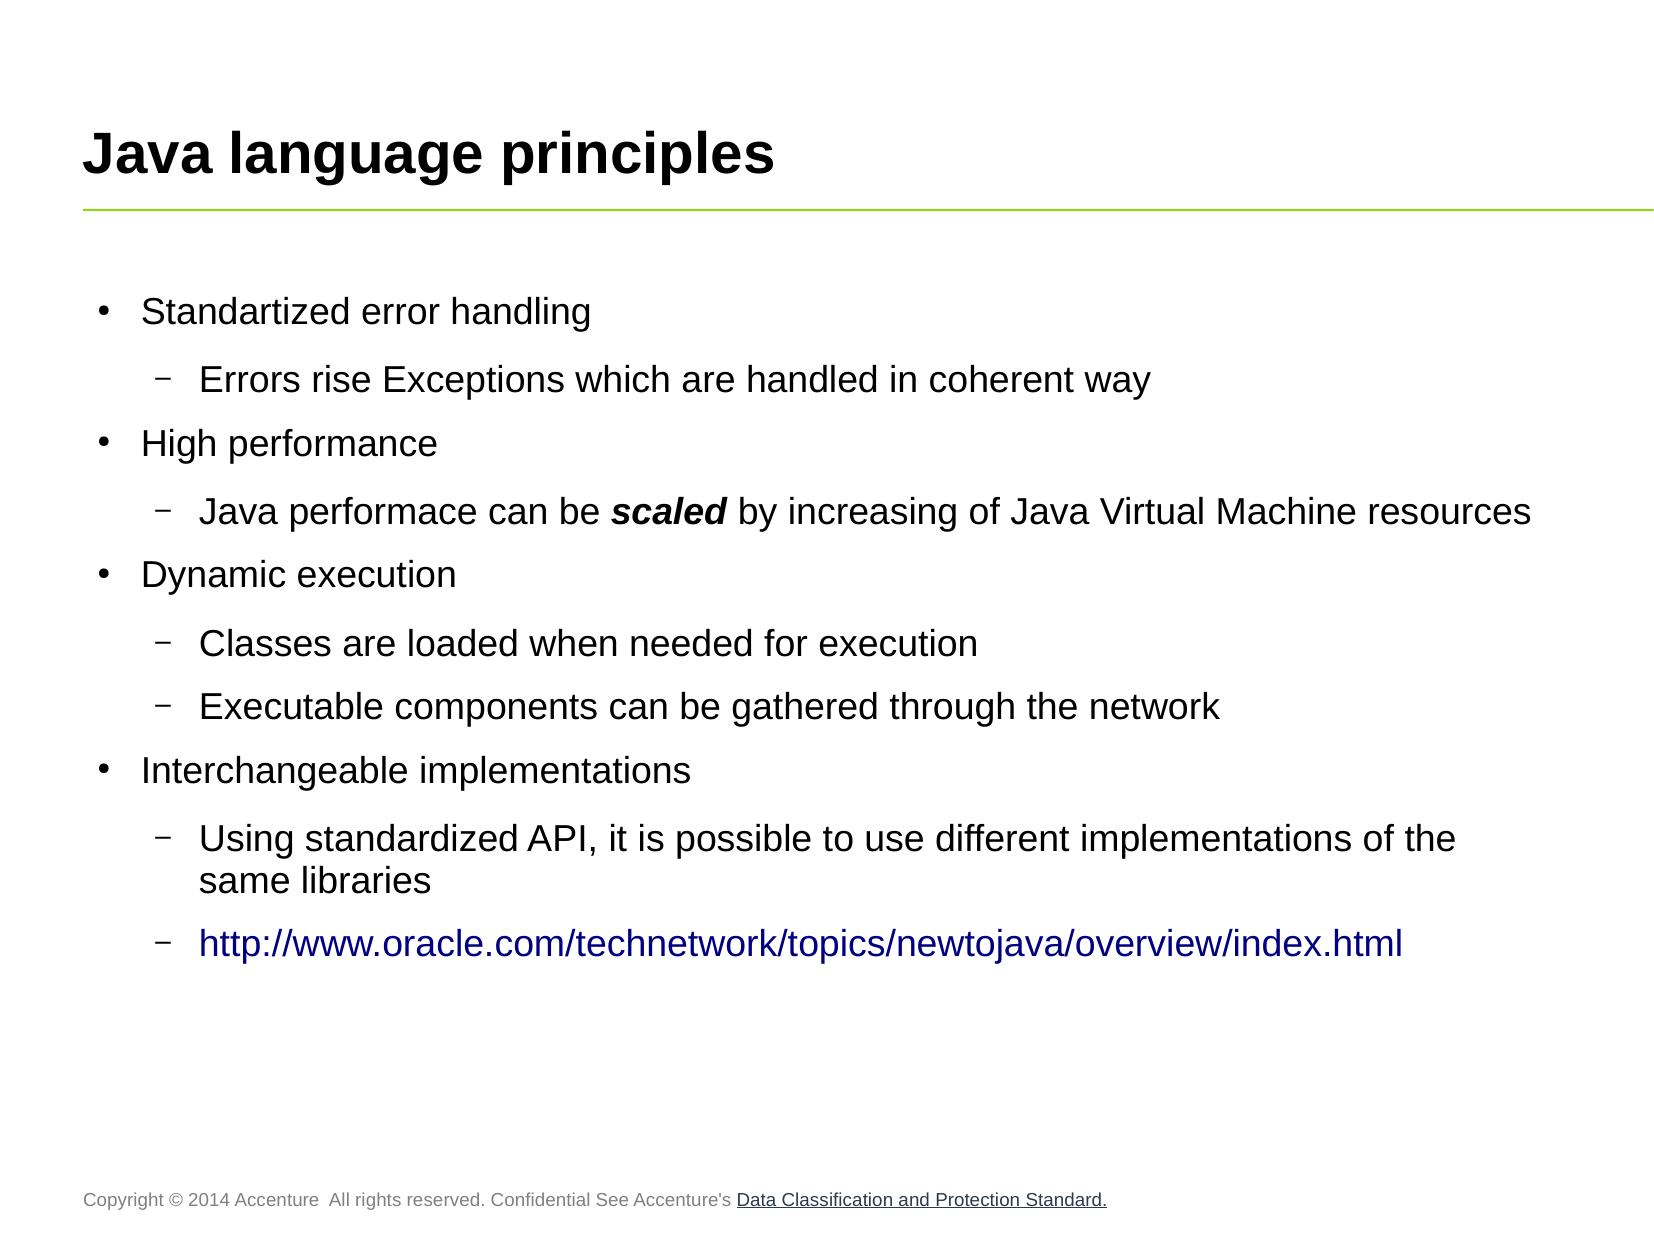

# Java language principles
Standartized error handling
Errors rise Exceptions which are handled in coherent way
High performance
Java performace can be scaled by increasing of Java Virtual Machine resources
Dynamic execution
Classes are loaded when needed for execution
Executable components can be gathered through the network
Interchangeable implementations
Using standardized API, it is possible to use different implementations of the same libraries
http://www.oracle.com/technetwork/topics/newtojava/overview/index.html